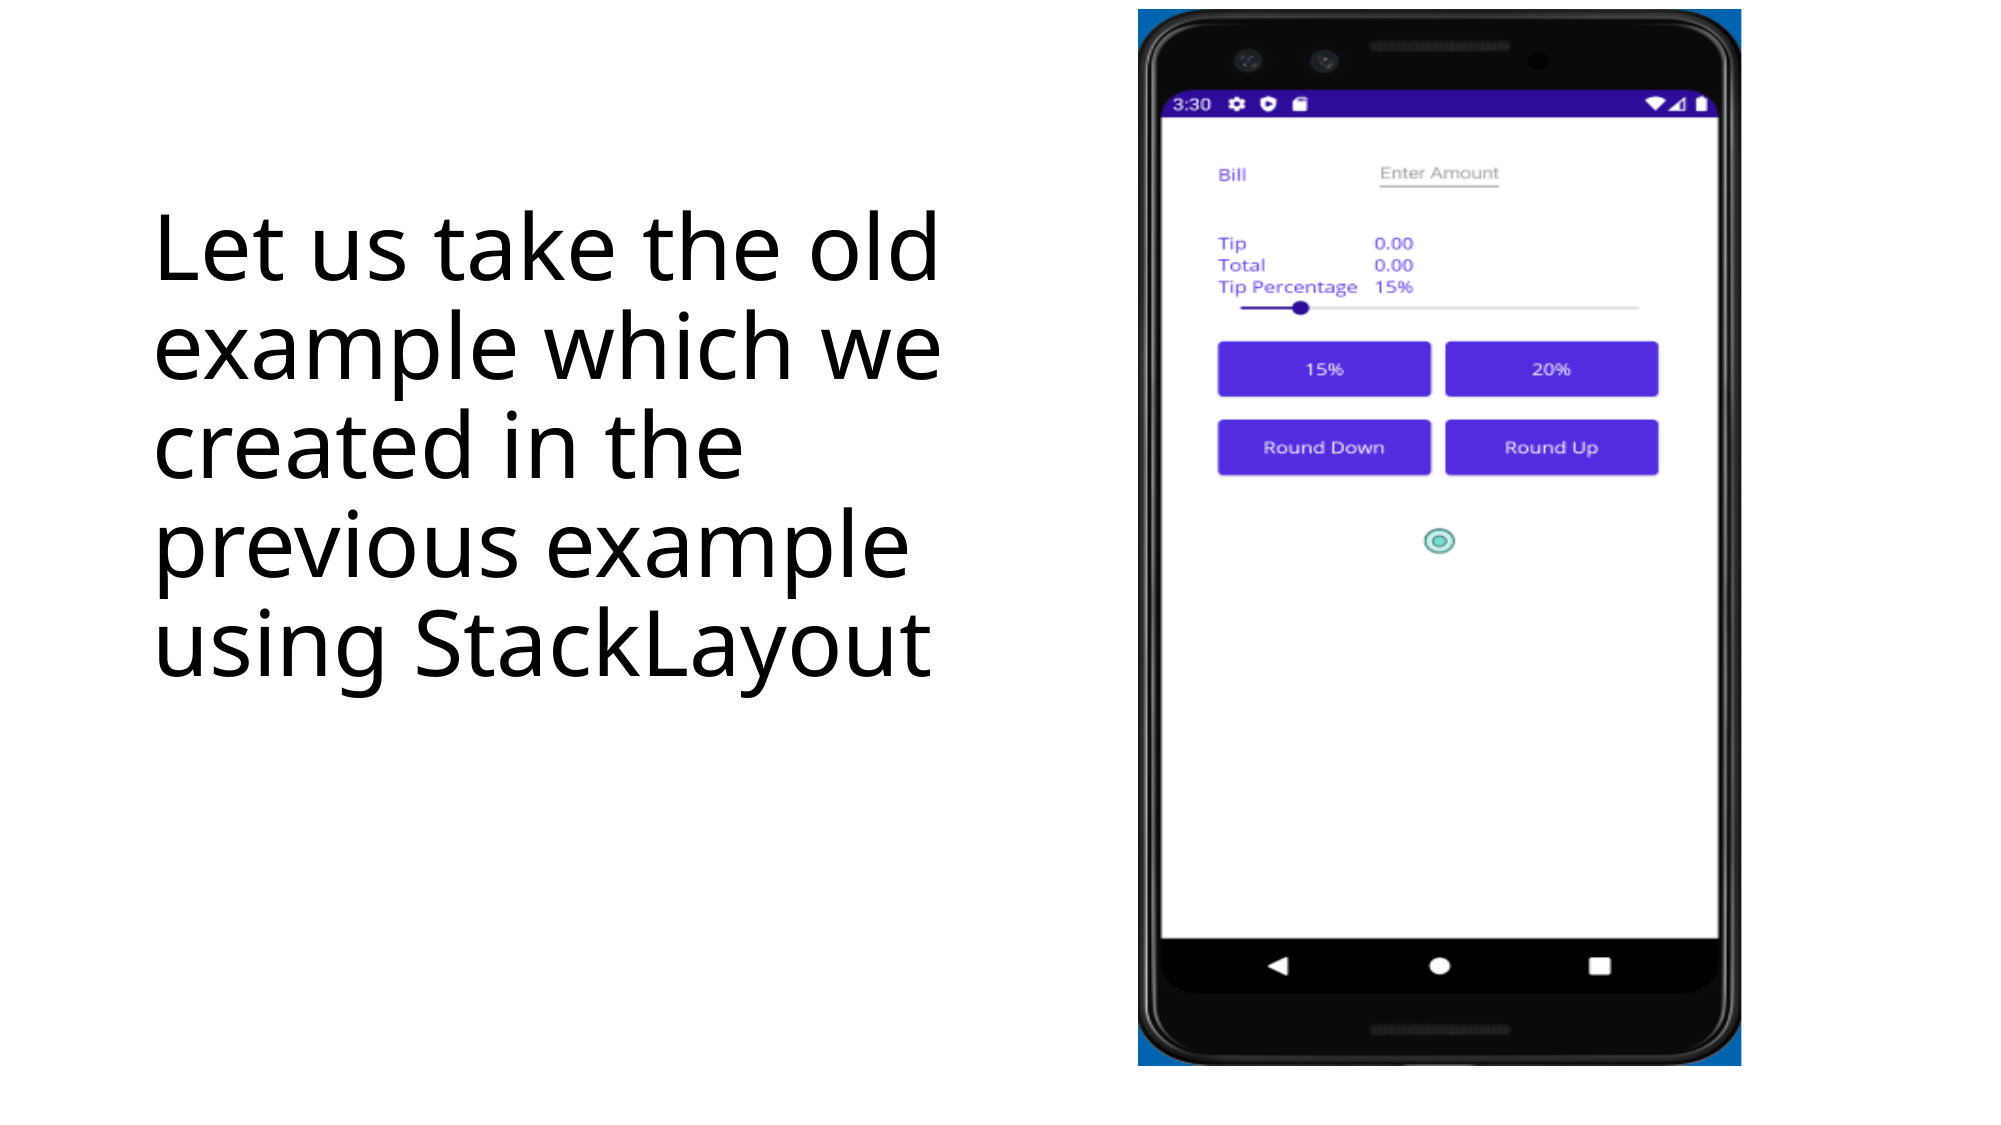

# Let us take the old example which we created in the previous example using StackLayout